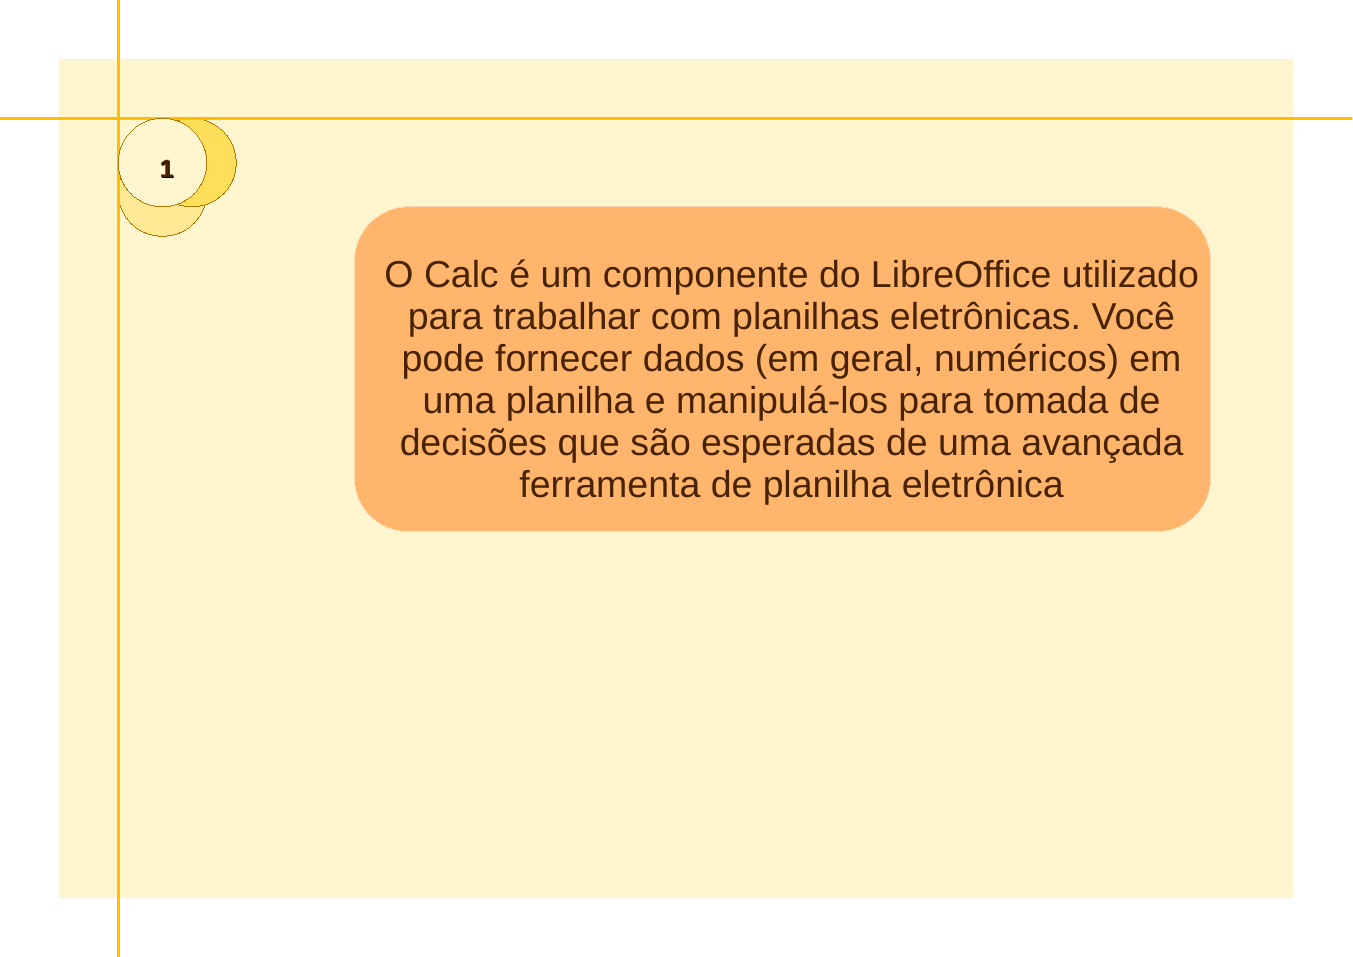

1
O Calc é um componente do LibreOffice utilizado para trabalhar com planilhas eletrônicas. Você
pode fornecer dados (em geral, numéricos) em uma planilha e manipulá-los para tomada de
decisões que são esperadas de uma avançada ferramenta de planilha eletrônica